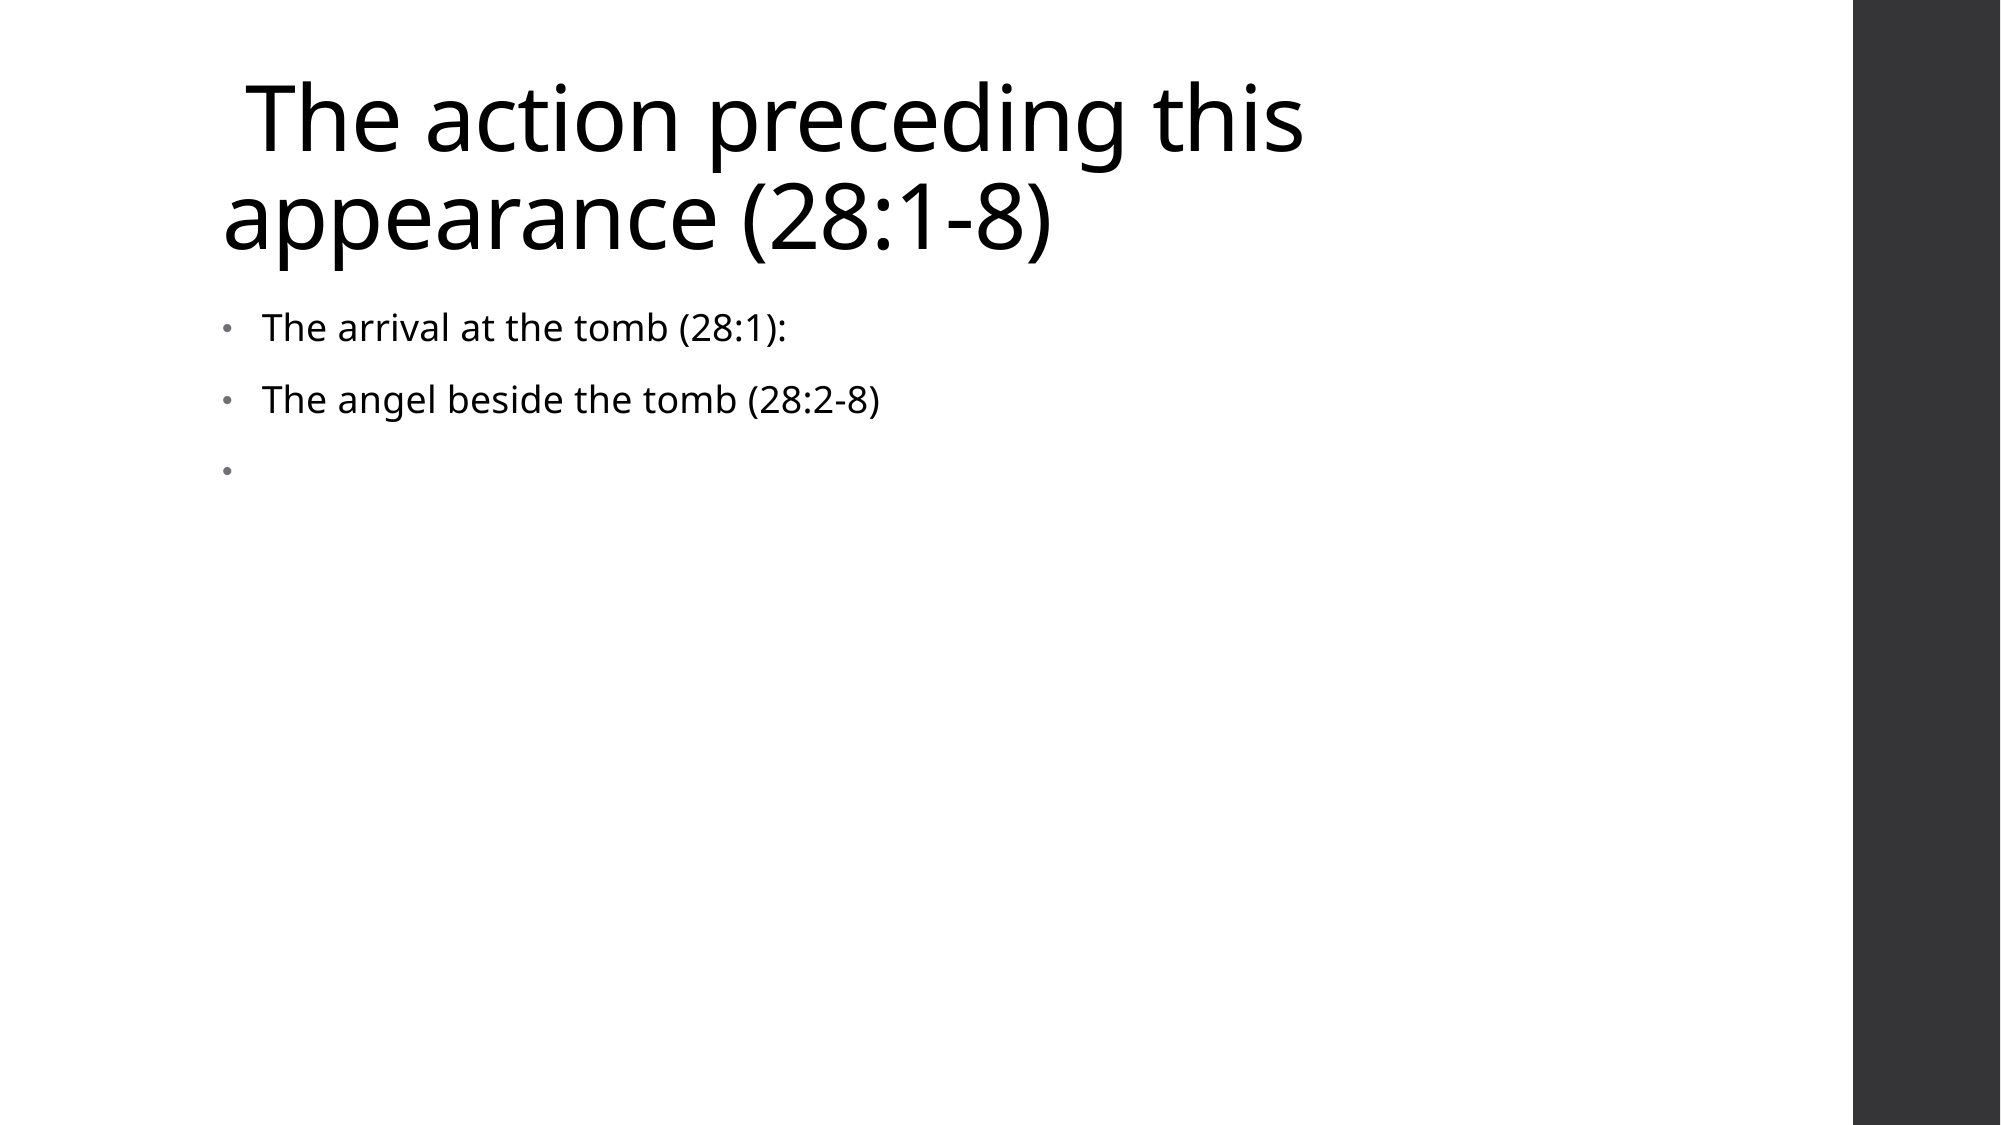

# The action preceding this appearance (28:1-8)
 The arrival at the tomb (28:1):
 The angel beside the tomb (28:2-8)